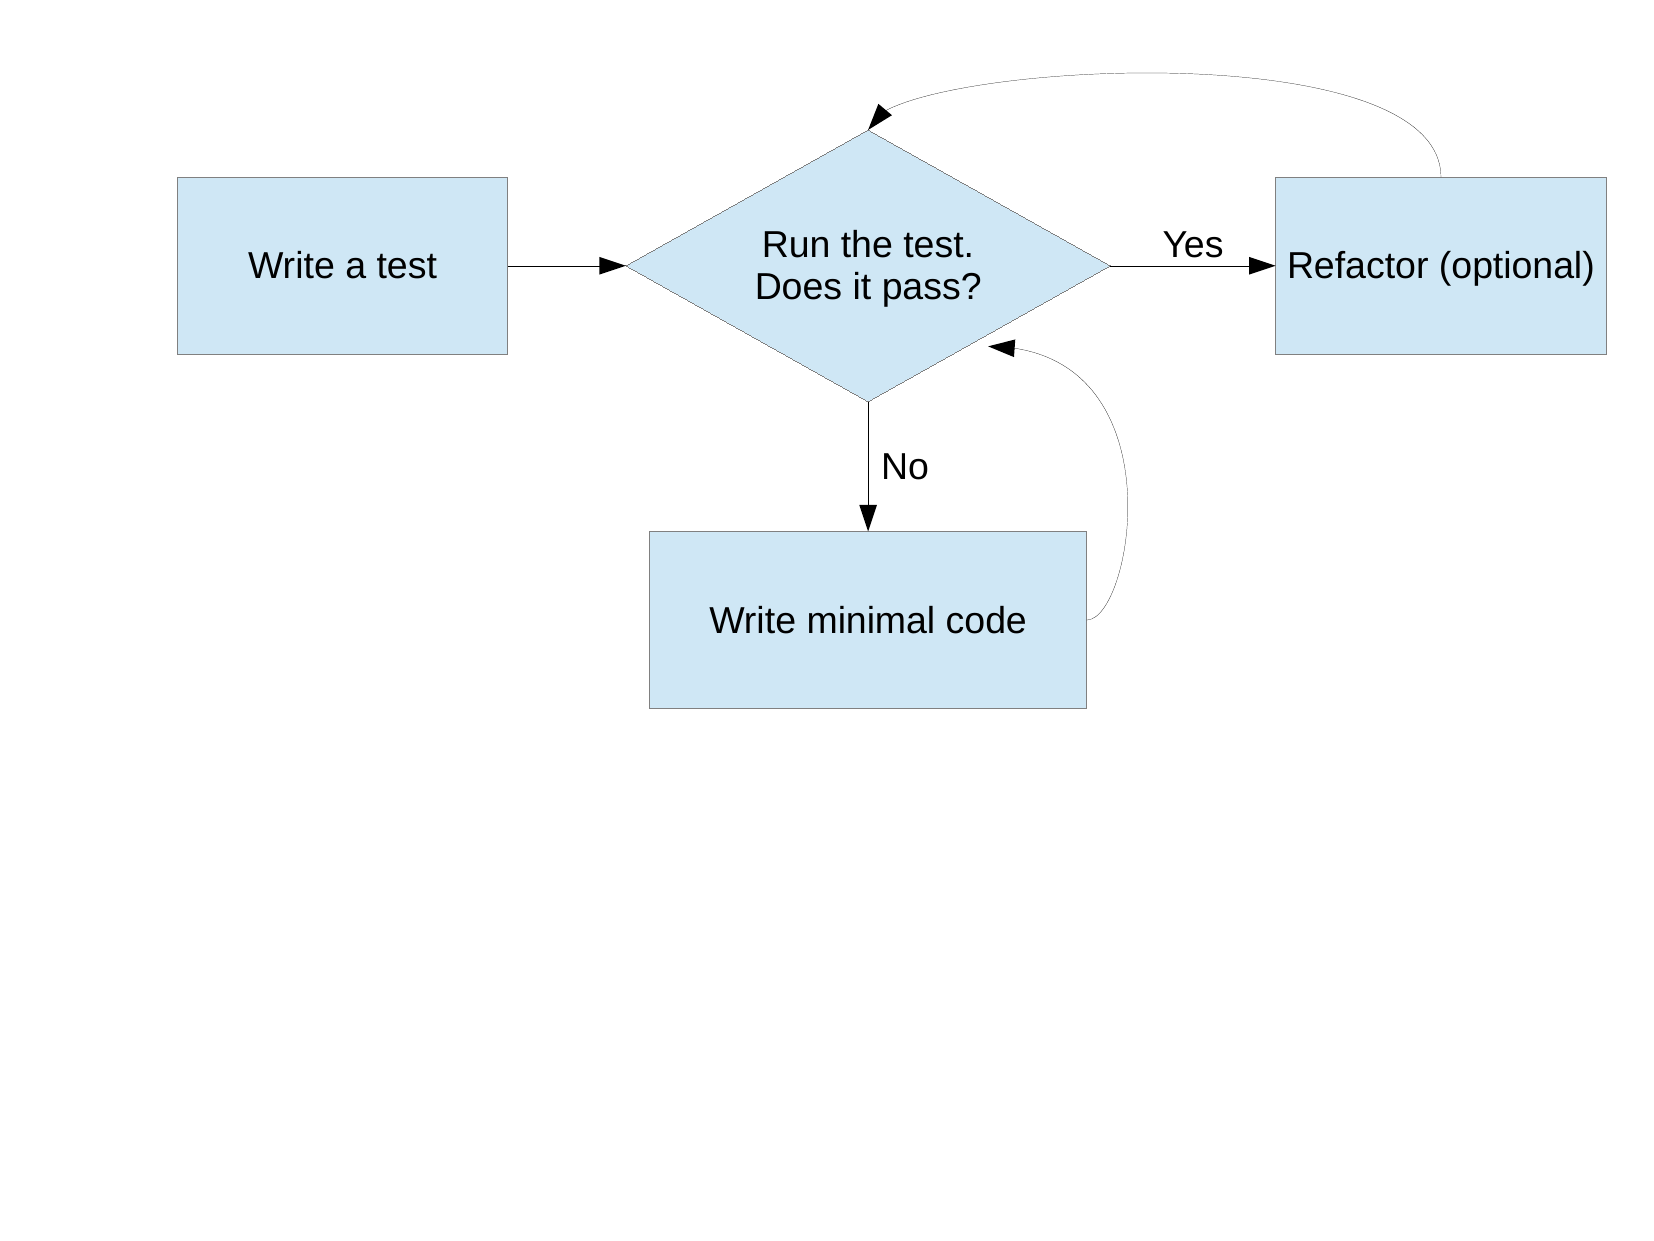

Run the test.
Does it pass?
Write a test
Refactor (optional)
Write minimal code